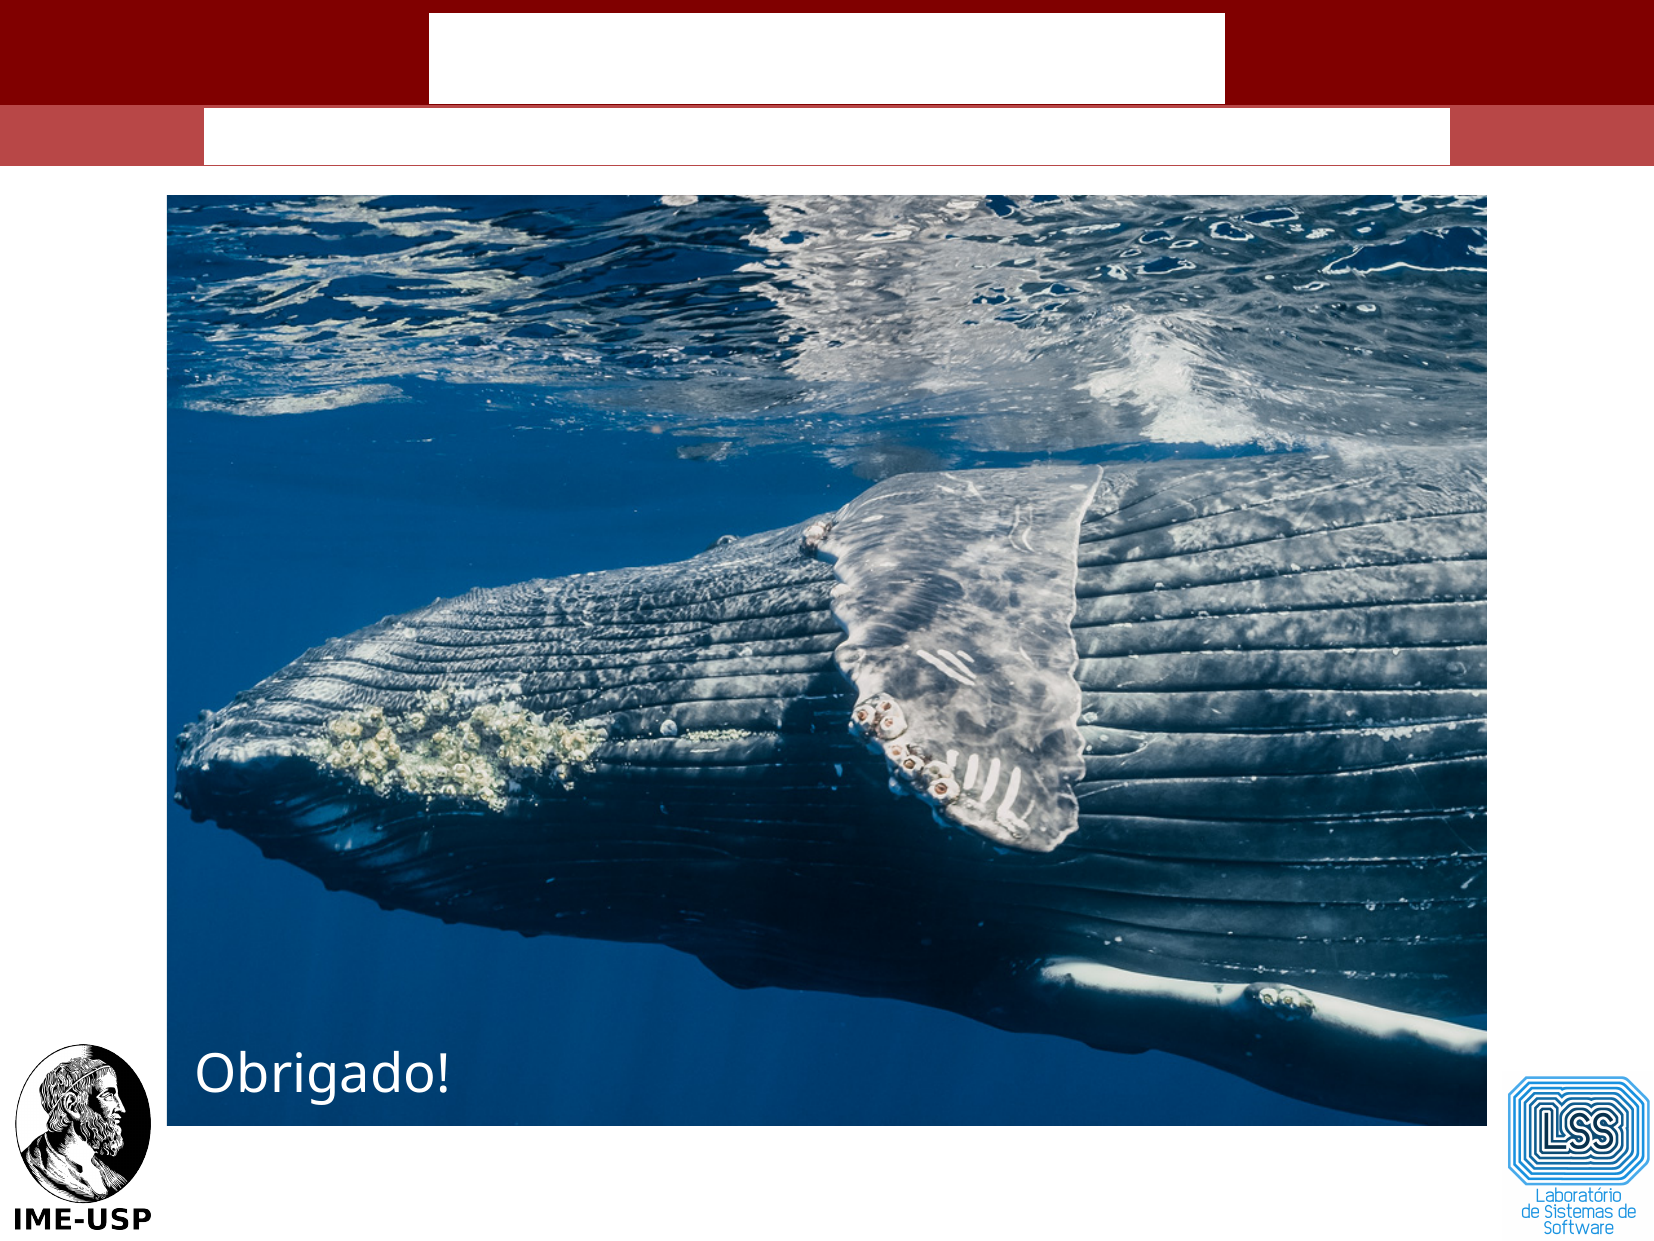

# Compiladores Comensais
Pedro Bruel, Prof. Dr. Alfredo Golman - {phrb, gold}@ime.usp.br
Obrigado!